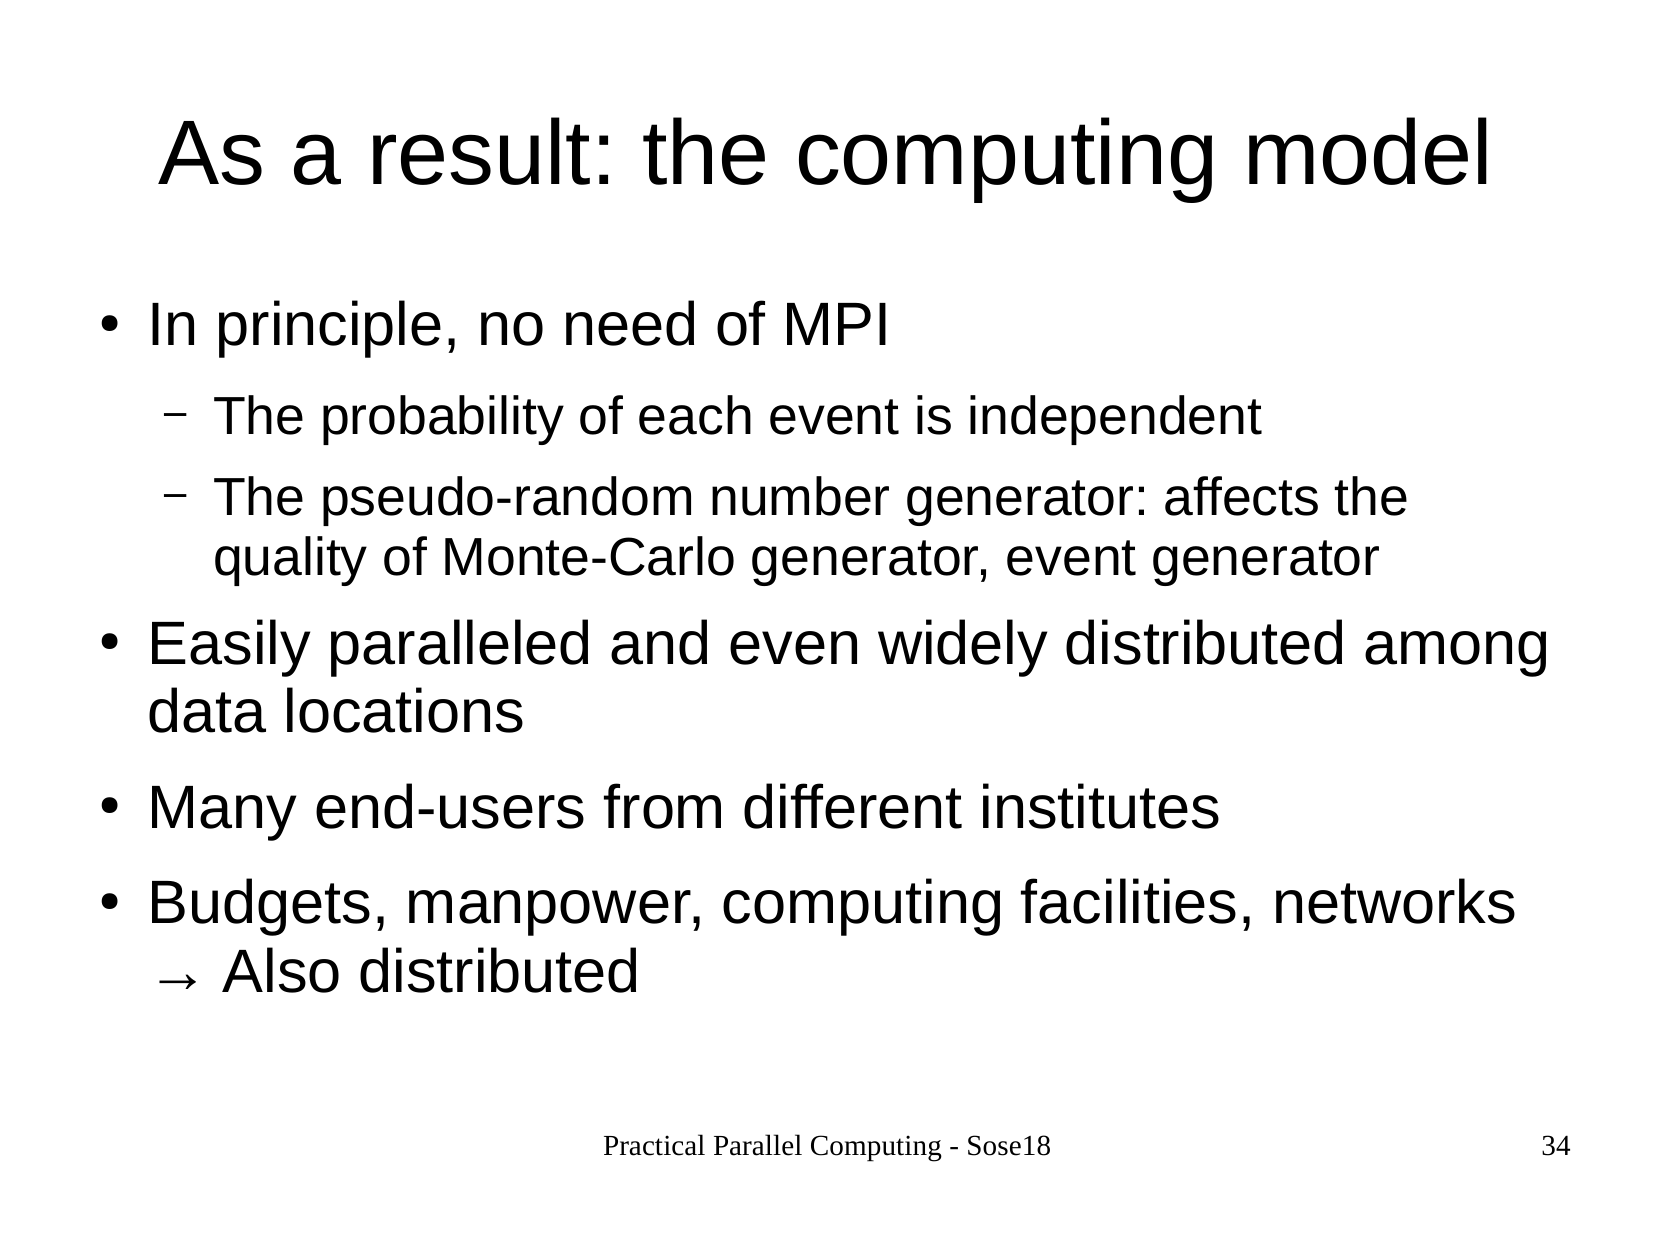

# As a result: the computing model
In principle, no need of MPI
The probability of each event is independent
The pseudo-random number generator: affects the quality of Monte-Carlo generator, event generator
Easily paralleled and even widely distributed among data locations
Many end-users from different institutes
Budgets, manpower, computing facilities, networks → Also distributed
Practical Parallel Computing - Sose18
34